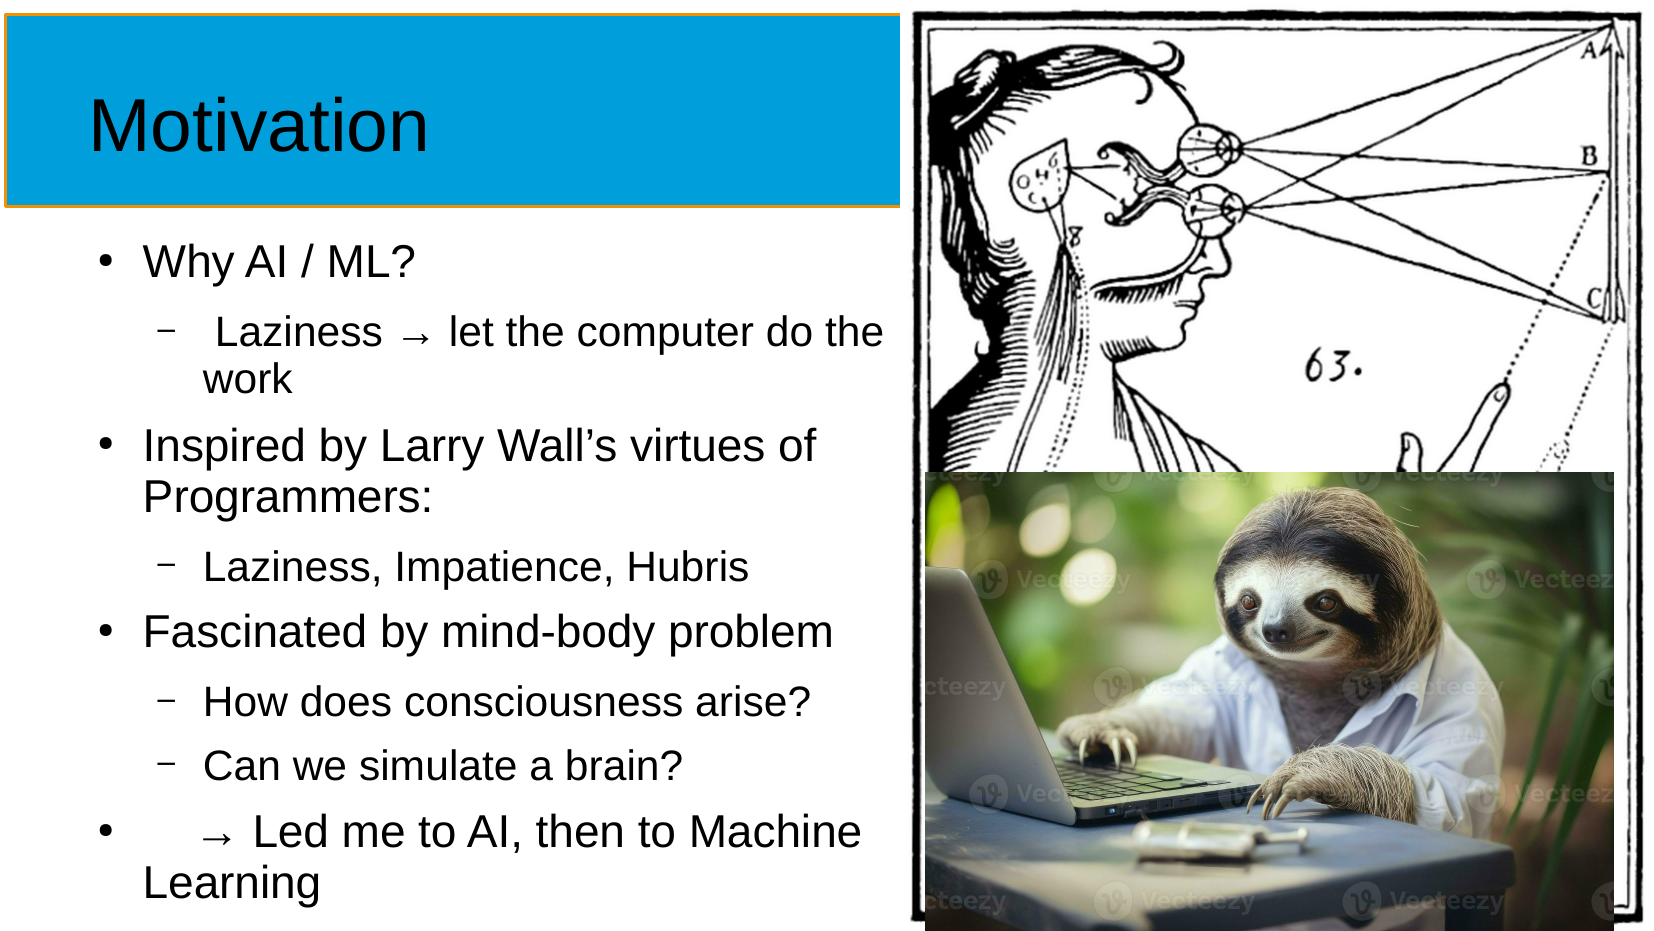

Motivation
# Why AI / ML?
 Laziness → let the computer do the work
Inspired by Larry Wall’s virtues of Programmers:
Laziness, Impatience, Hubris
Fascinated by mind-body problem
How does consciousness arise?
Can we simulate a brain?
 → Led me to AI, then to Machine Learning